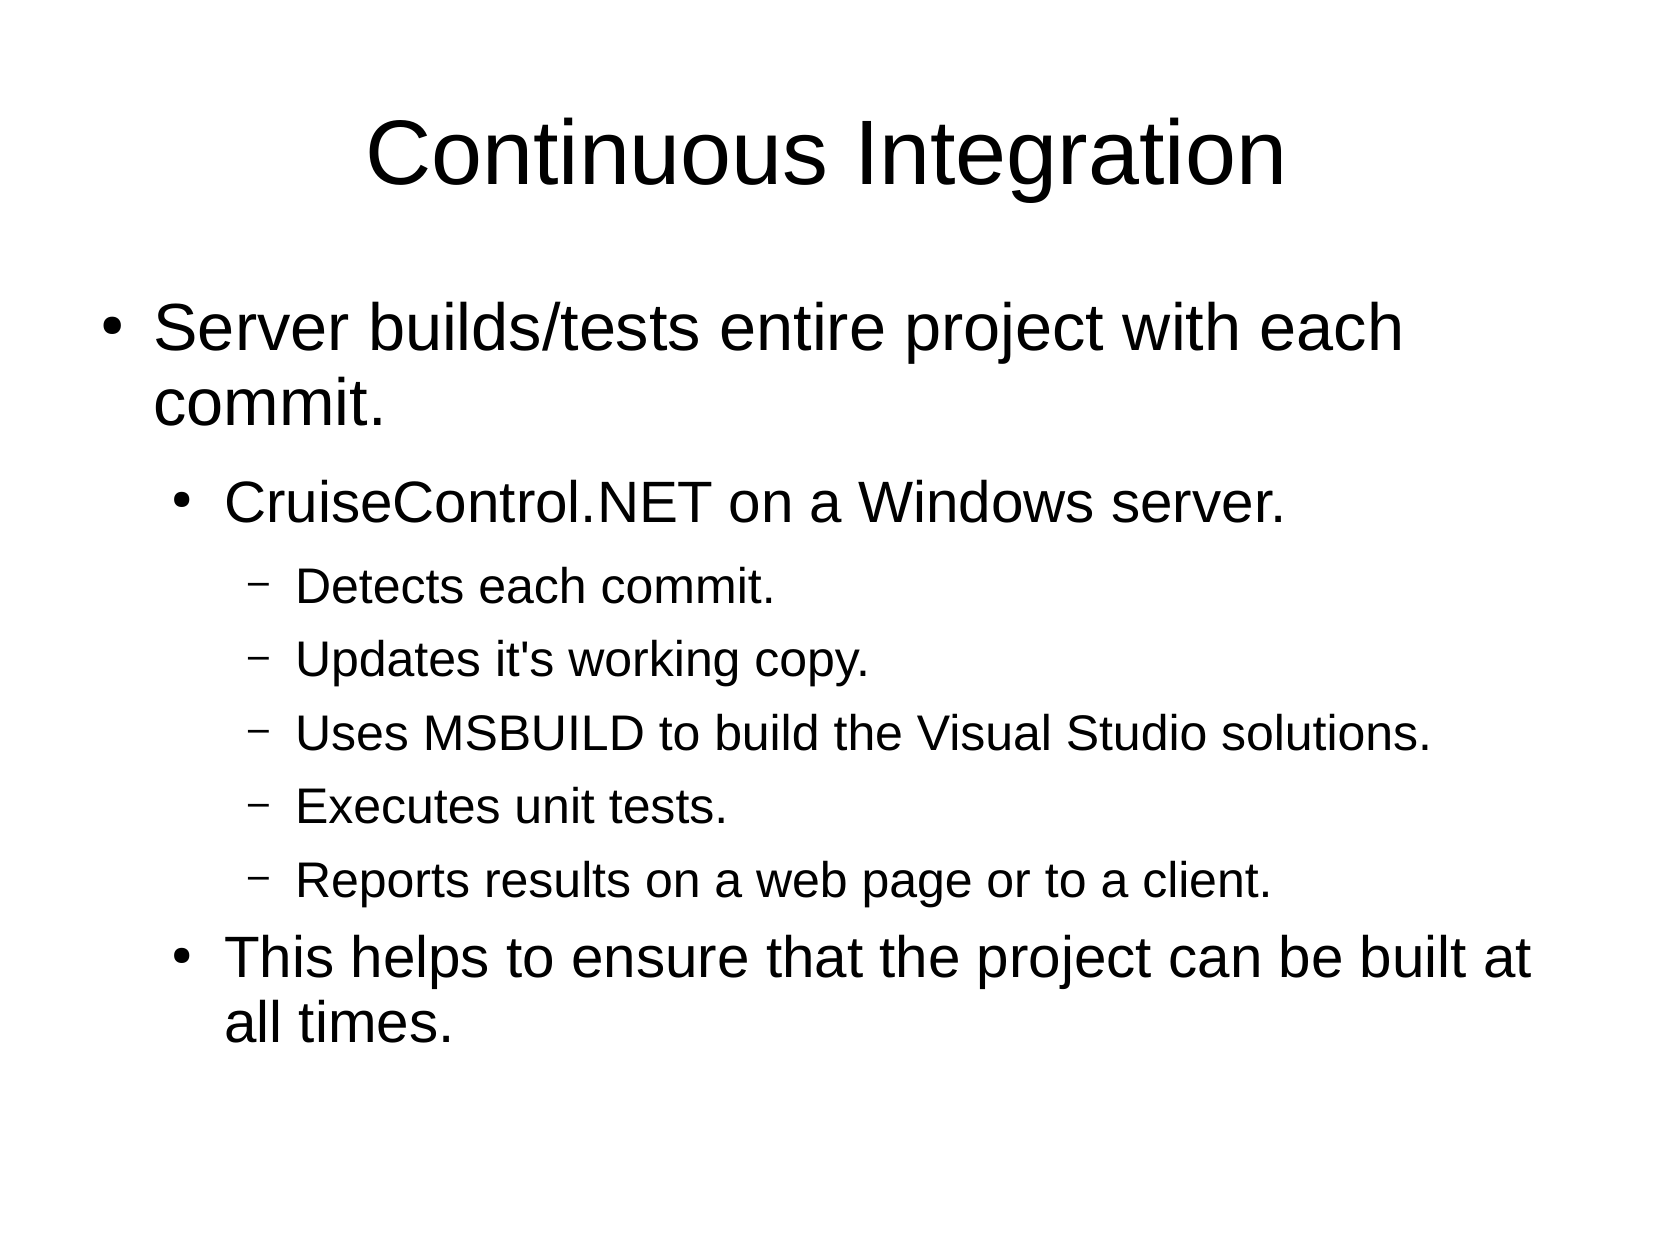

# Continuous Integration
Server builds/tests entire project with each commit.
CruiseControl.NET on a Windows server.
Detects each commit.
Updates it's working copy.
Uses MSBUILD to build the Visual Studio solutions.
Executes unit tests.
Reports results on a web page or to a client.
This helps to ensure that the project can be built at all times.